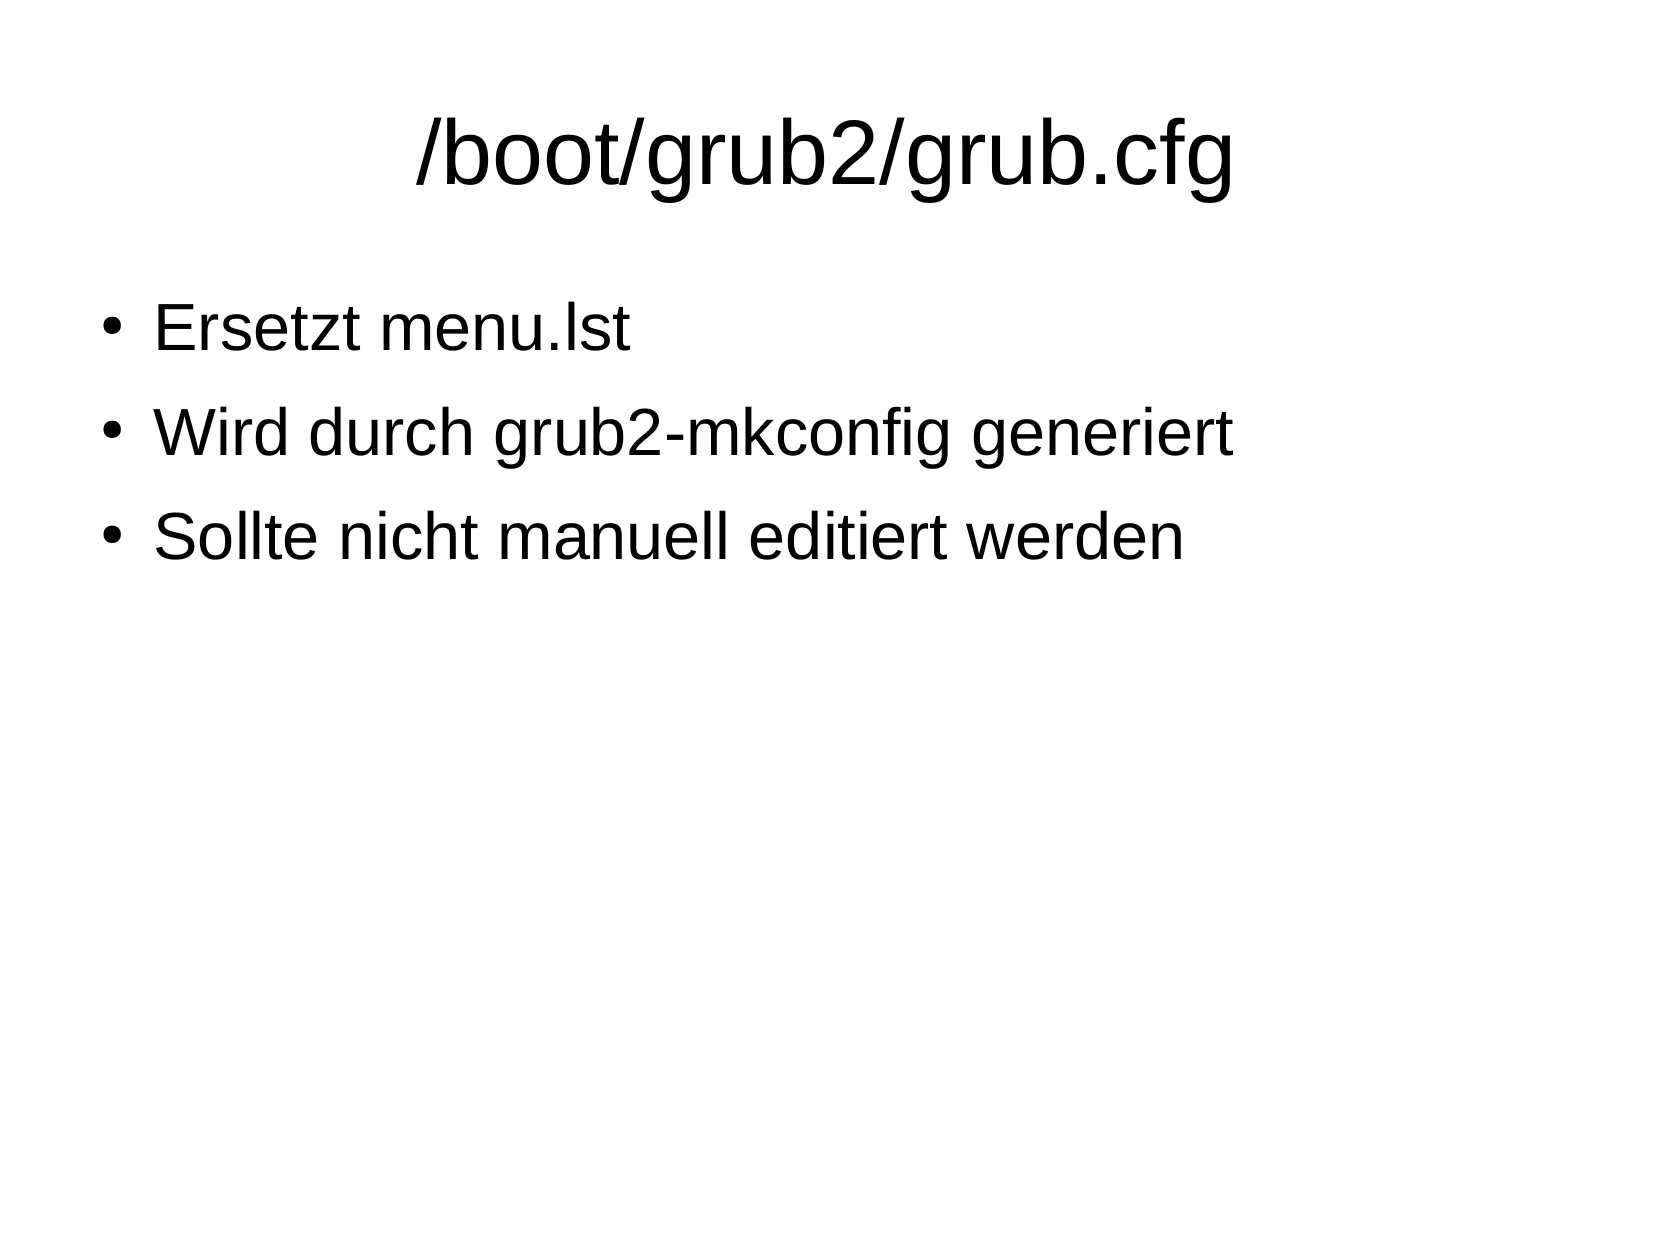

# /boot/grub2/grub.cfg
Ersetzt menu.lst
Wird durch grub2-mkconfig generiert
Sollte nicht manuell editiert werden